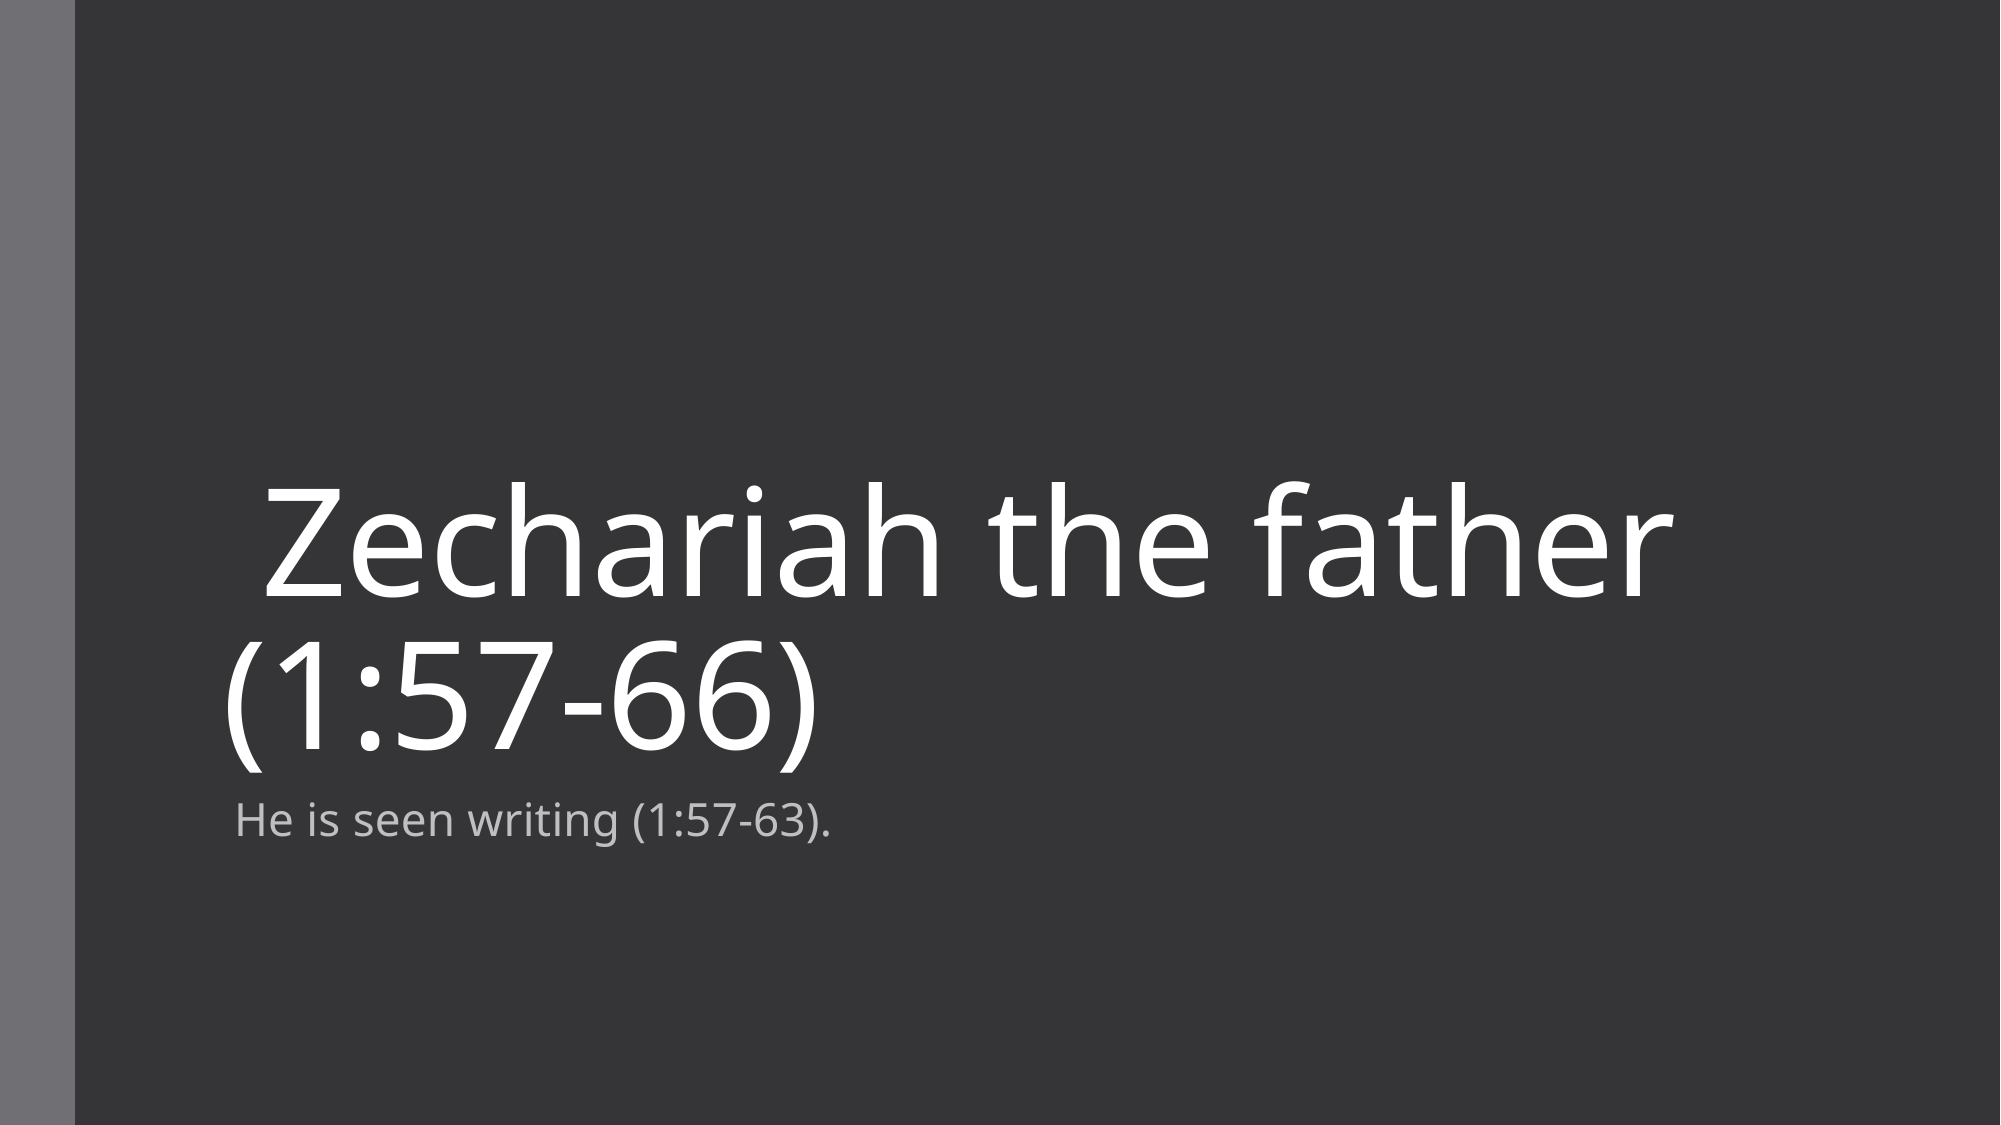

# Zechariah the father (1:57-66)
 He is seen writing (1:57-63).